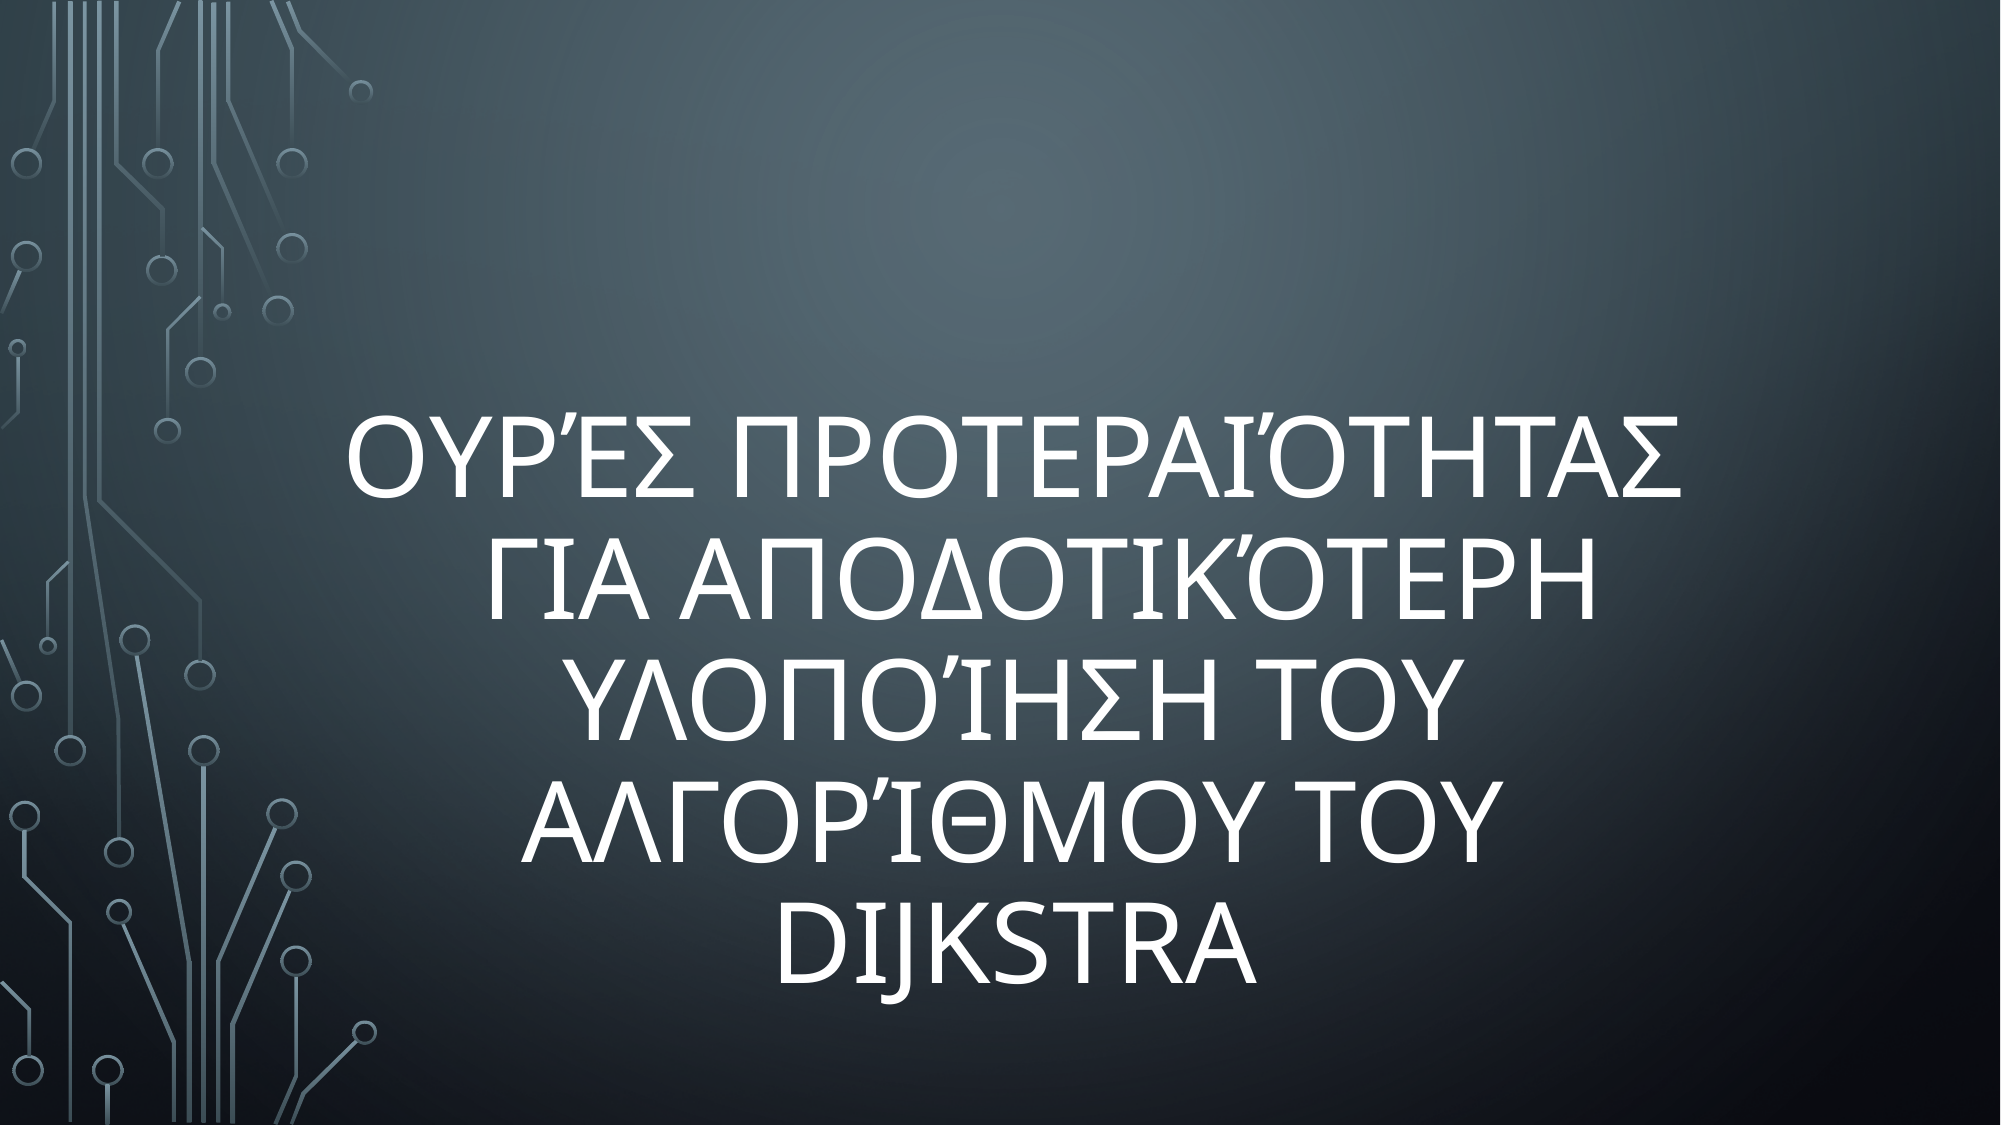

# ΟΥΡΈΣ ΠΡΟΤΕΡΑΙΌΤΗΤΑΣ ΓΙΑ ΑΠΟΔΟΤΙΚΌΤΕΡΗ ΥΛΟΠΟΊΗΣΗ ΤΟΥ ΑΛΓΟΡΊΘΜΟΥ ΤΟΥ DIJKSTRA